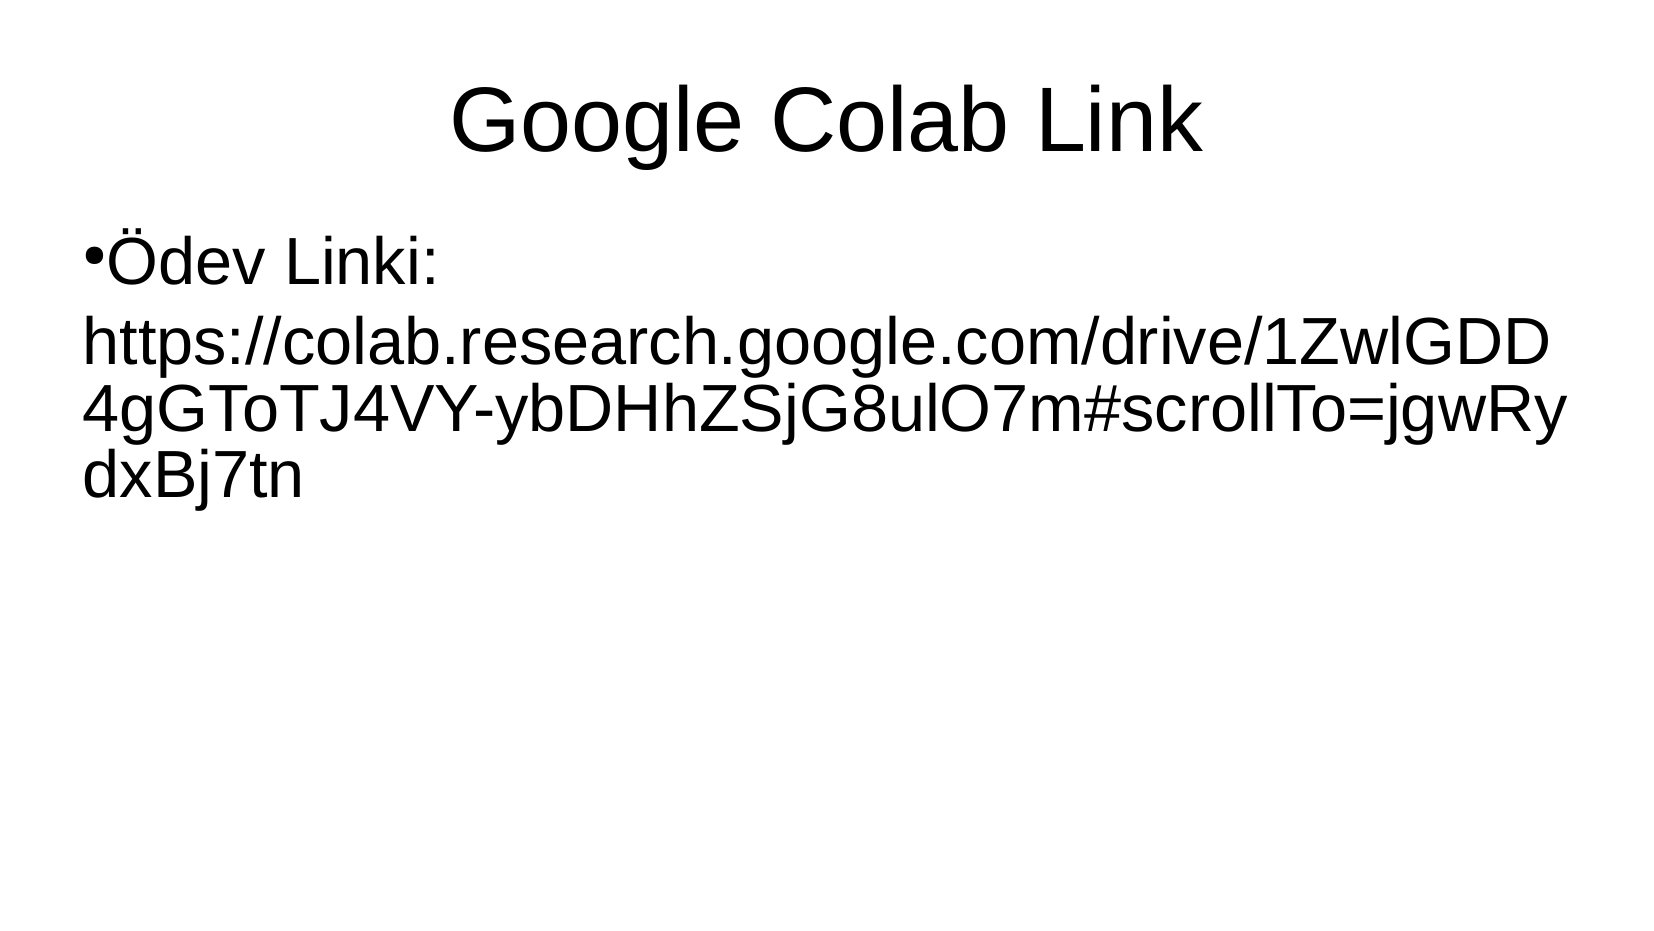

# Google Colab Link
Ödev Linki: https://colab.research.google.com/drive/1ZwlGDD4gGToTJ4VY-ybDHhZSjG8ulO7m#scrollTo=jgwRydxBj7tn